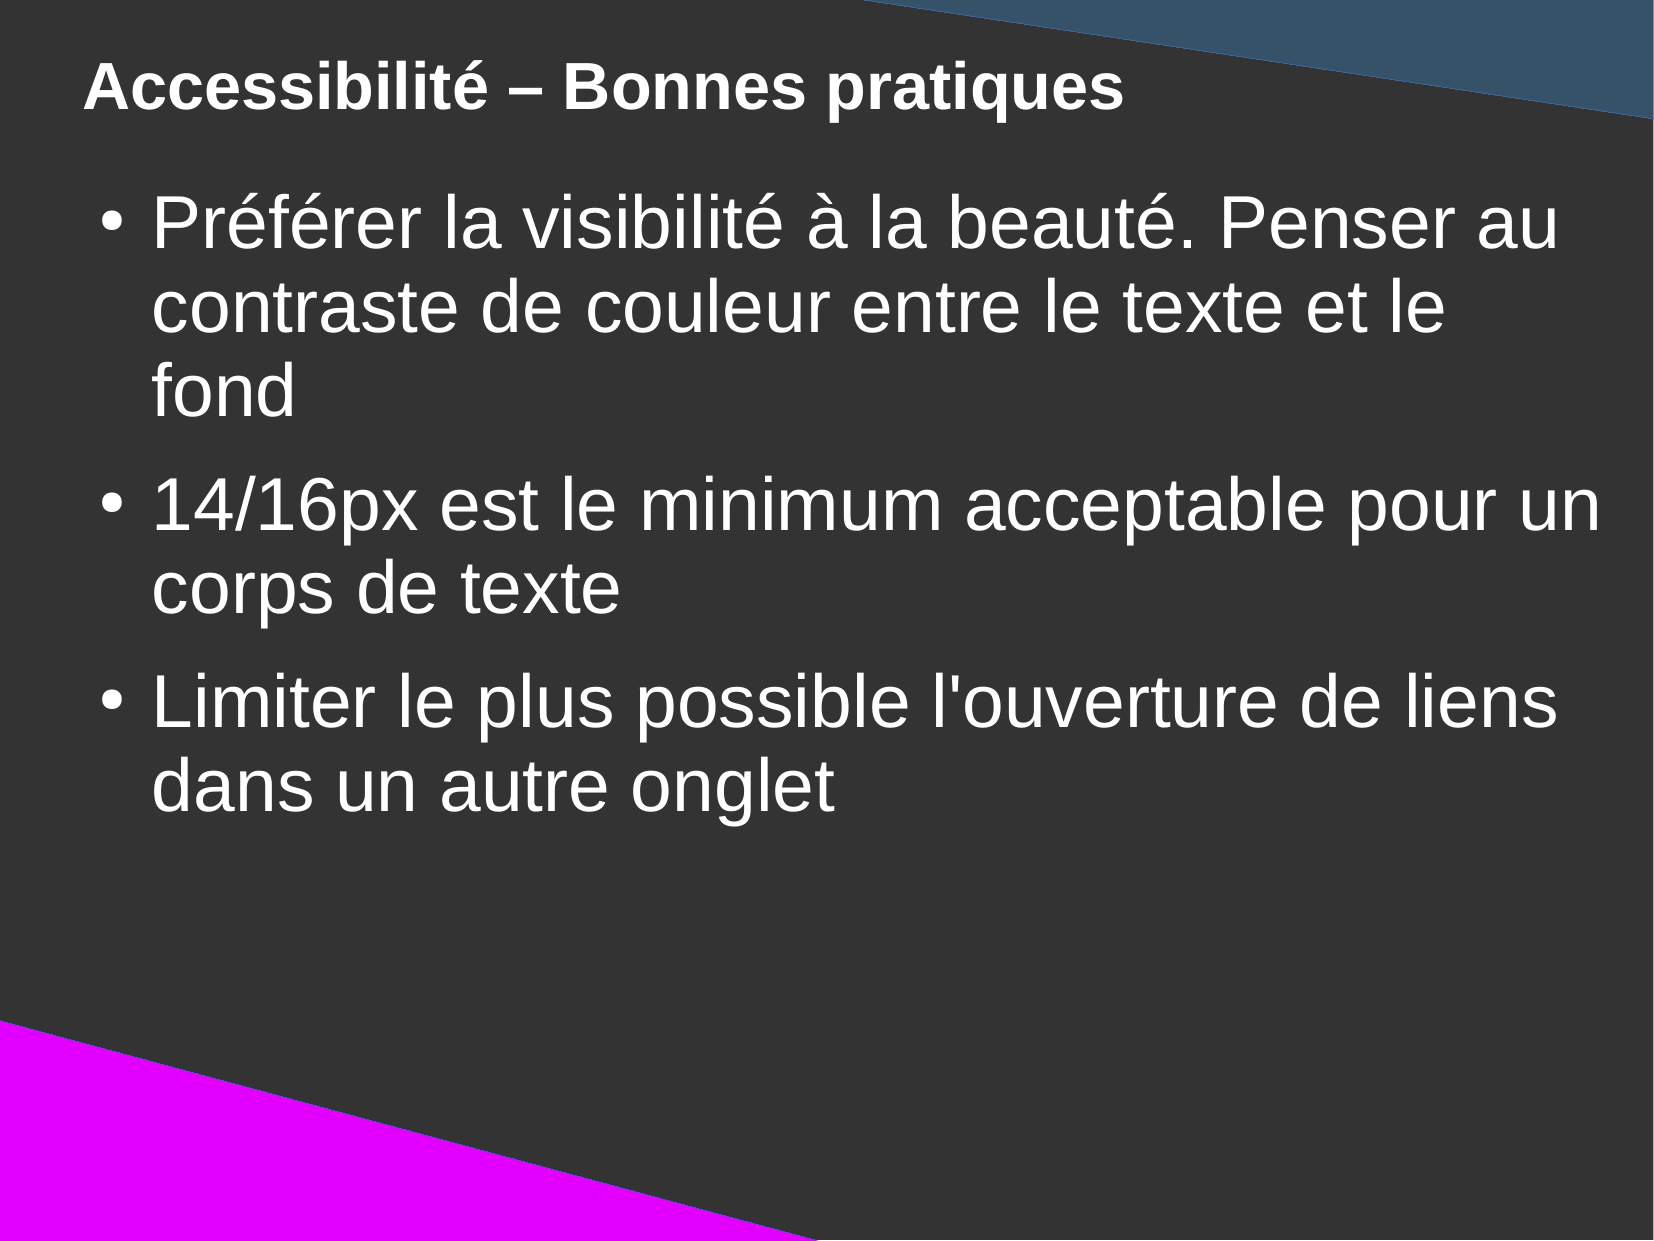

# Accessibilité – Bonnes pratiques
Préférer la visibilité à la beauté. Penser au contraste de couleur entre le texte et le fond
14/16px est le minimum acceptable pour un corps de texte
Limiter le plus possible l'ouverture de liens dans un autre onglet